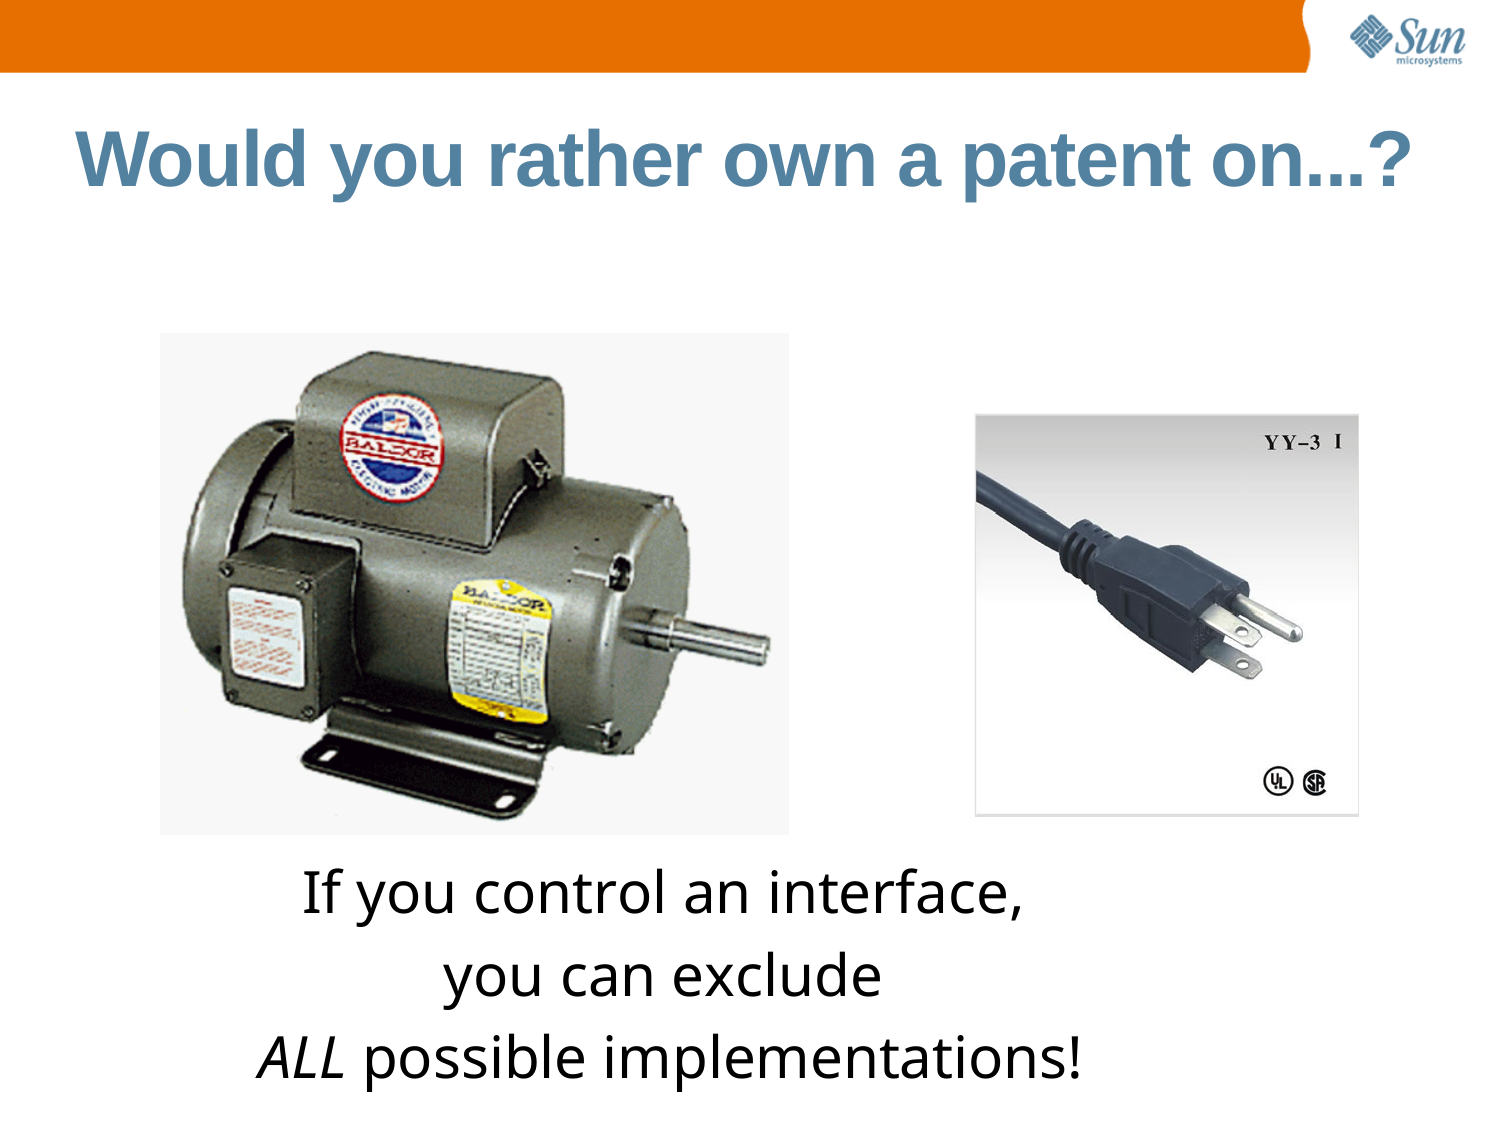

# Would you rather own a patent on...?
If you control an interface,
you can exclude
ALL possible implementations!